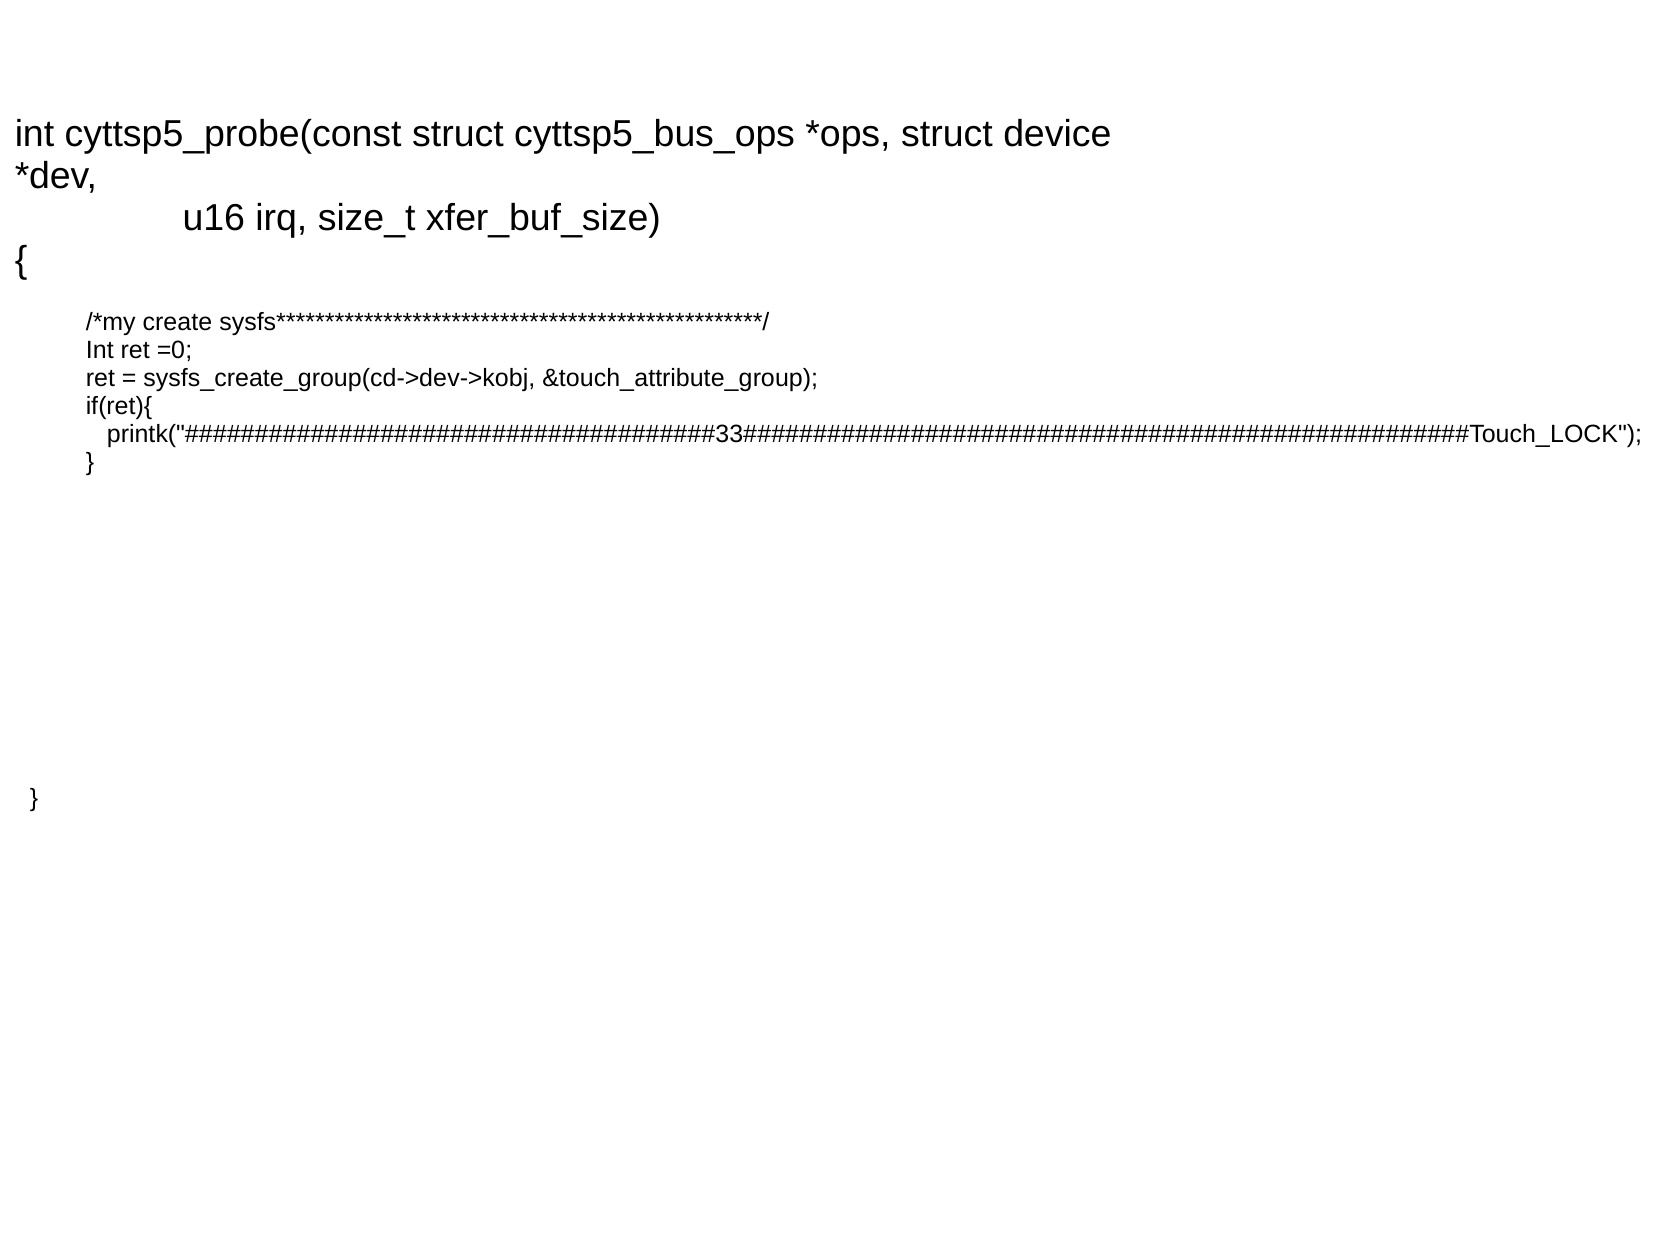

int cyttsp5_probe(const struct cyttsp5_bus_ops *ops, struct device *dev,
 u16 irq, size_t xfer_buf_size)
{
 /*my create sysfs**************************************************/
 Int ret =0;
 ret = sysfs_create_group(cd->dev->kobj, &touch_attribute_group);
 if(ret){
 printk("######################################33####################################################Touch_LOCK");
 }
}